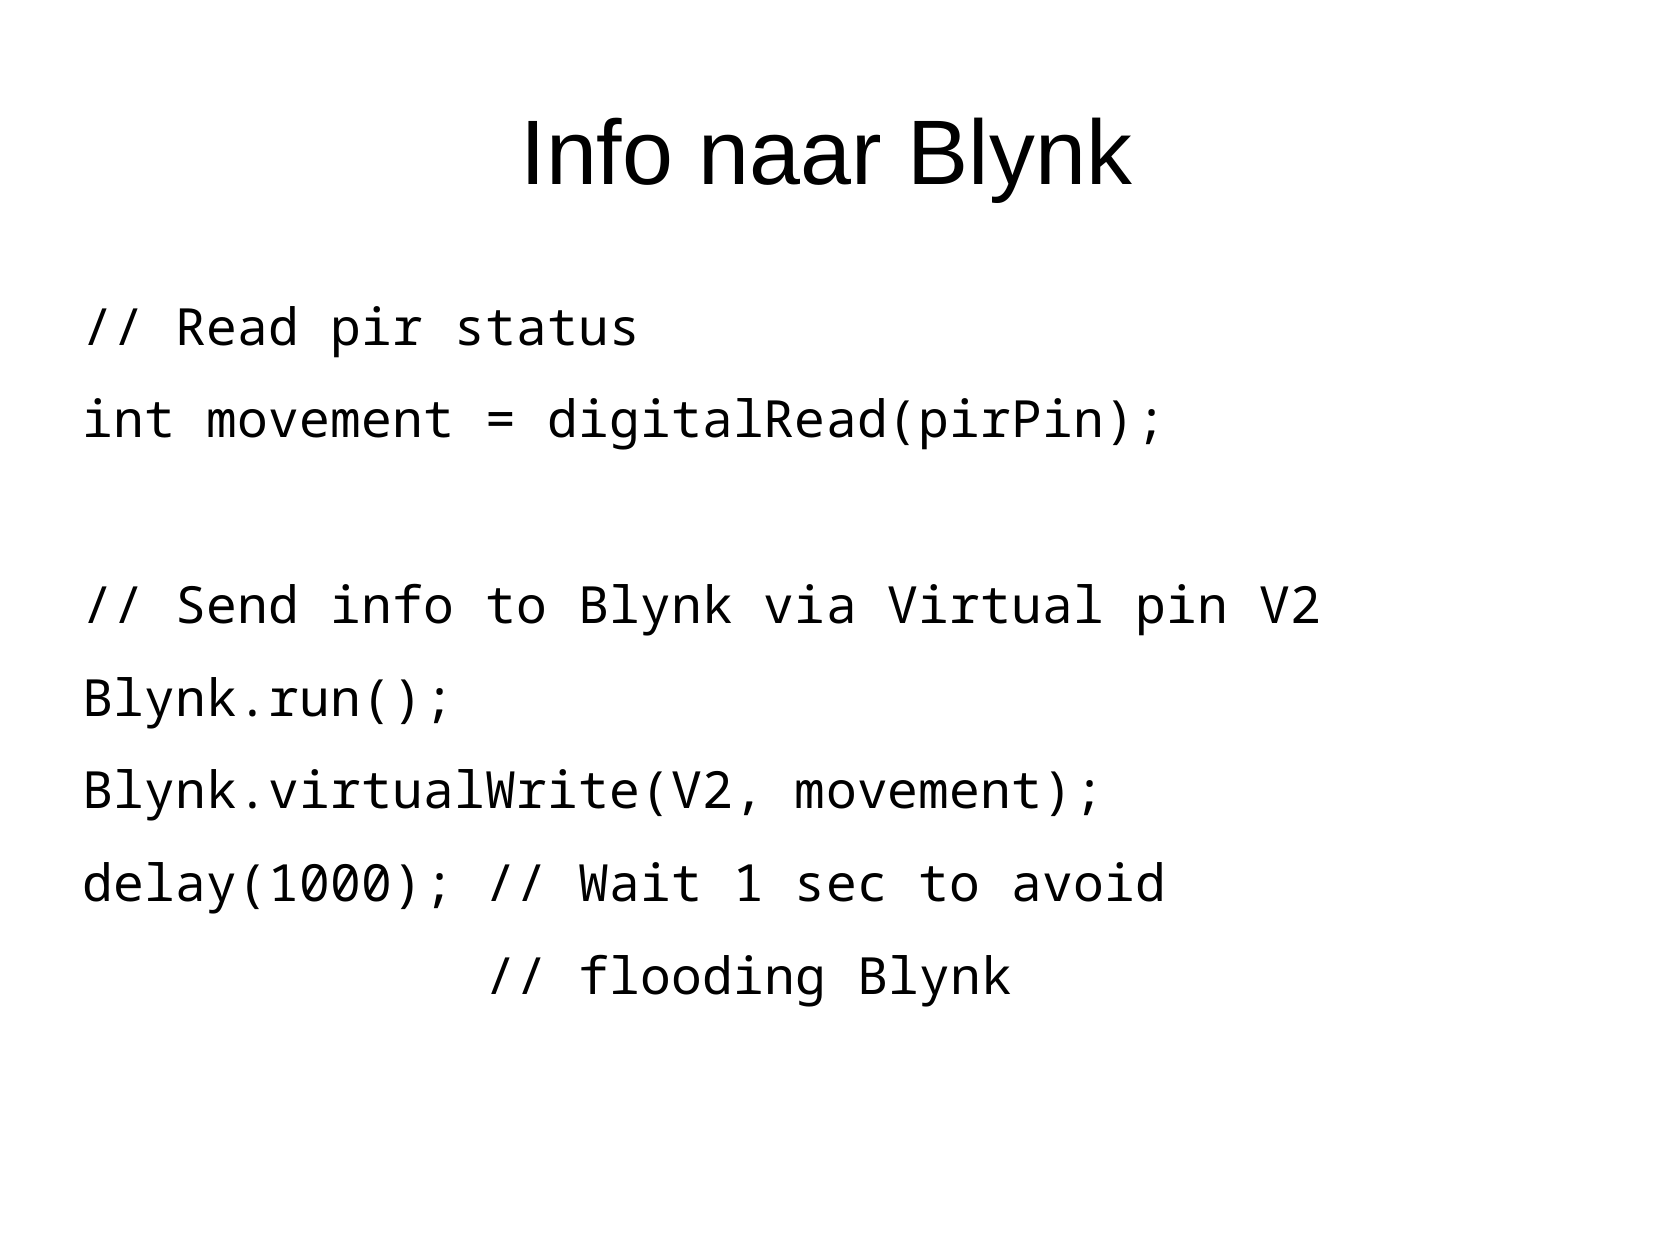

Info naar Blynk
# // Read pir status
int movement = digitalRead(pirPin);
// Send info to Blynk via Virtual pin V2
Blynk.run();
Blynk.virtualWrite(V2, movement);
delay(1000); // Wait 1 sec to avoid
 // flooding Blynk